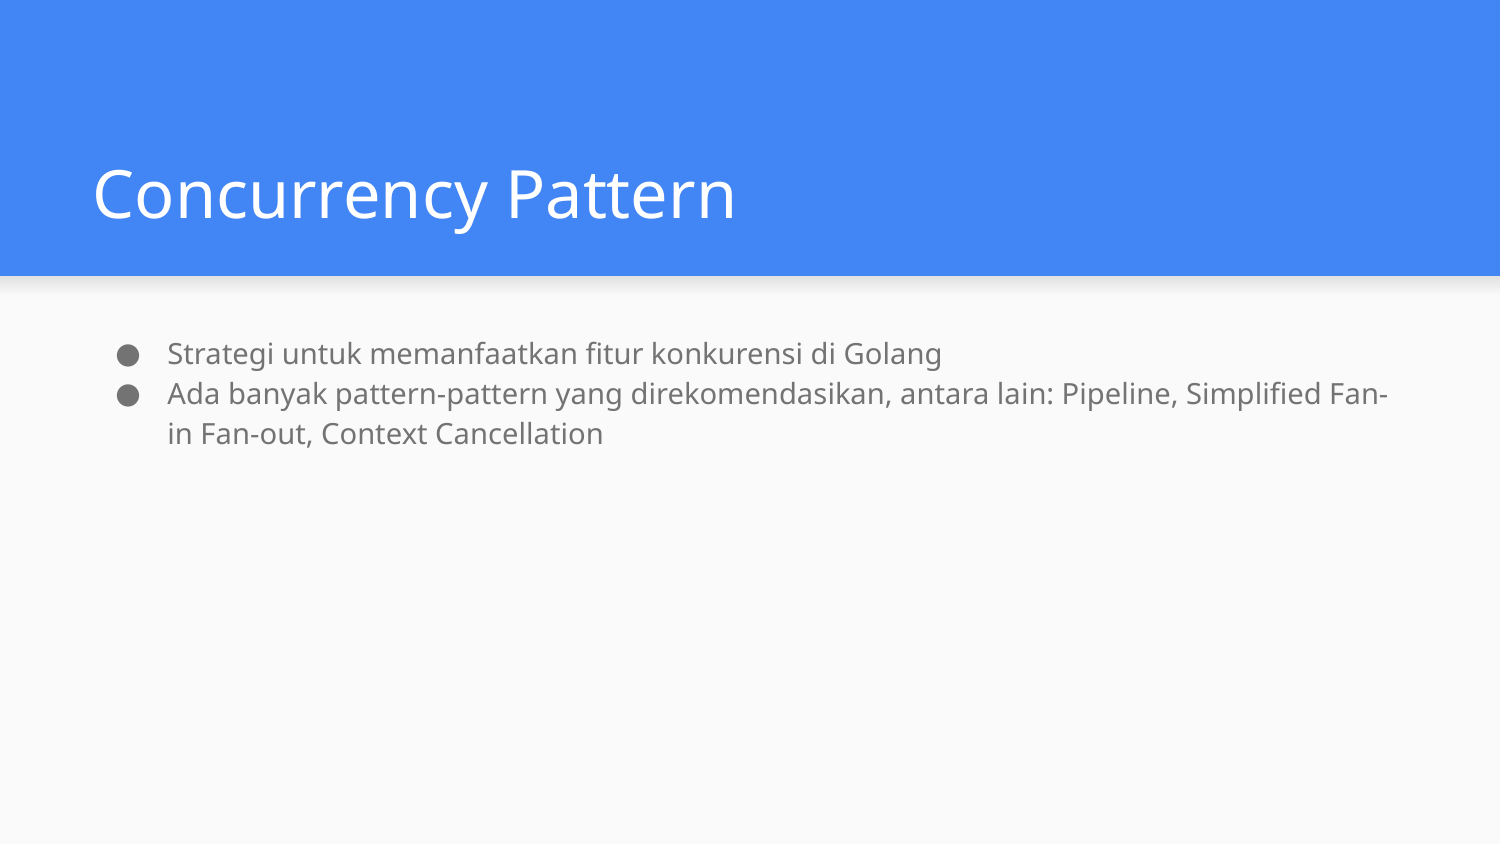

# Concurrency Pattern
Strategi untuk memanfaatkan fitur konkurensi di Golang
Ada banyak pattern-pattern yang direkomendasikan, antara lain: Pipeline, Simplified Fan-in Fan-out, Context Cancellation